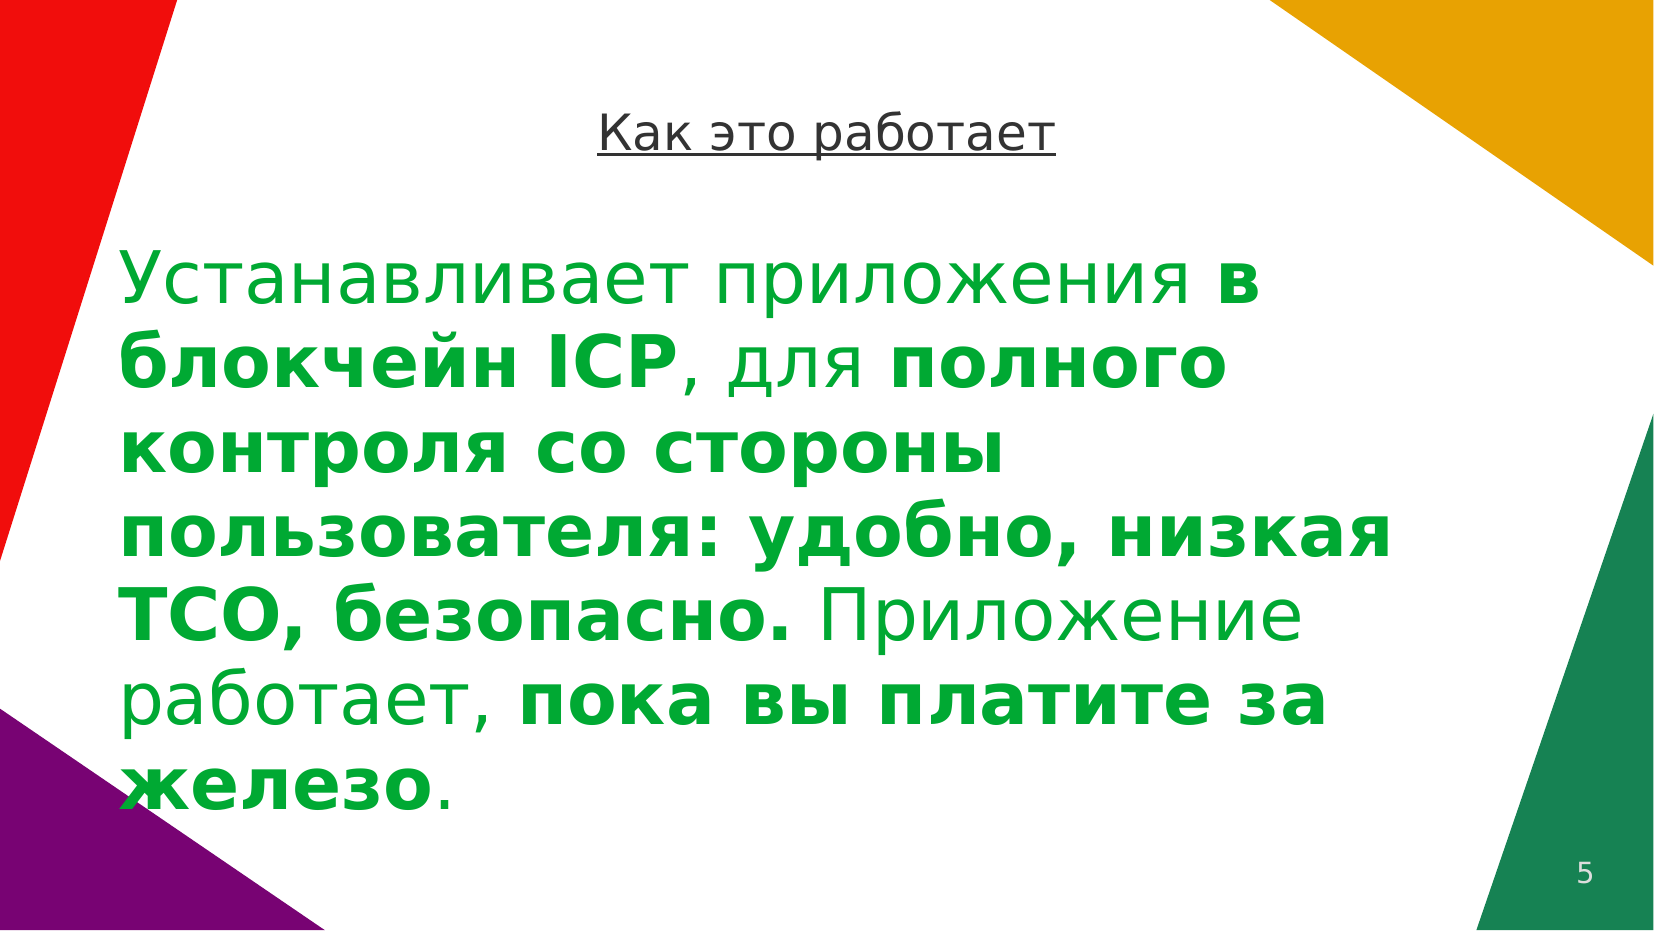

# Как это работает
Устанавливает приложения в блокчейн ICP, для полного контроля со стороны пользователя: удобно, низкая TCO, безопасно. Приложение работает, пока вы платите за железо.
5